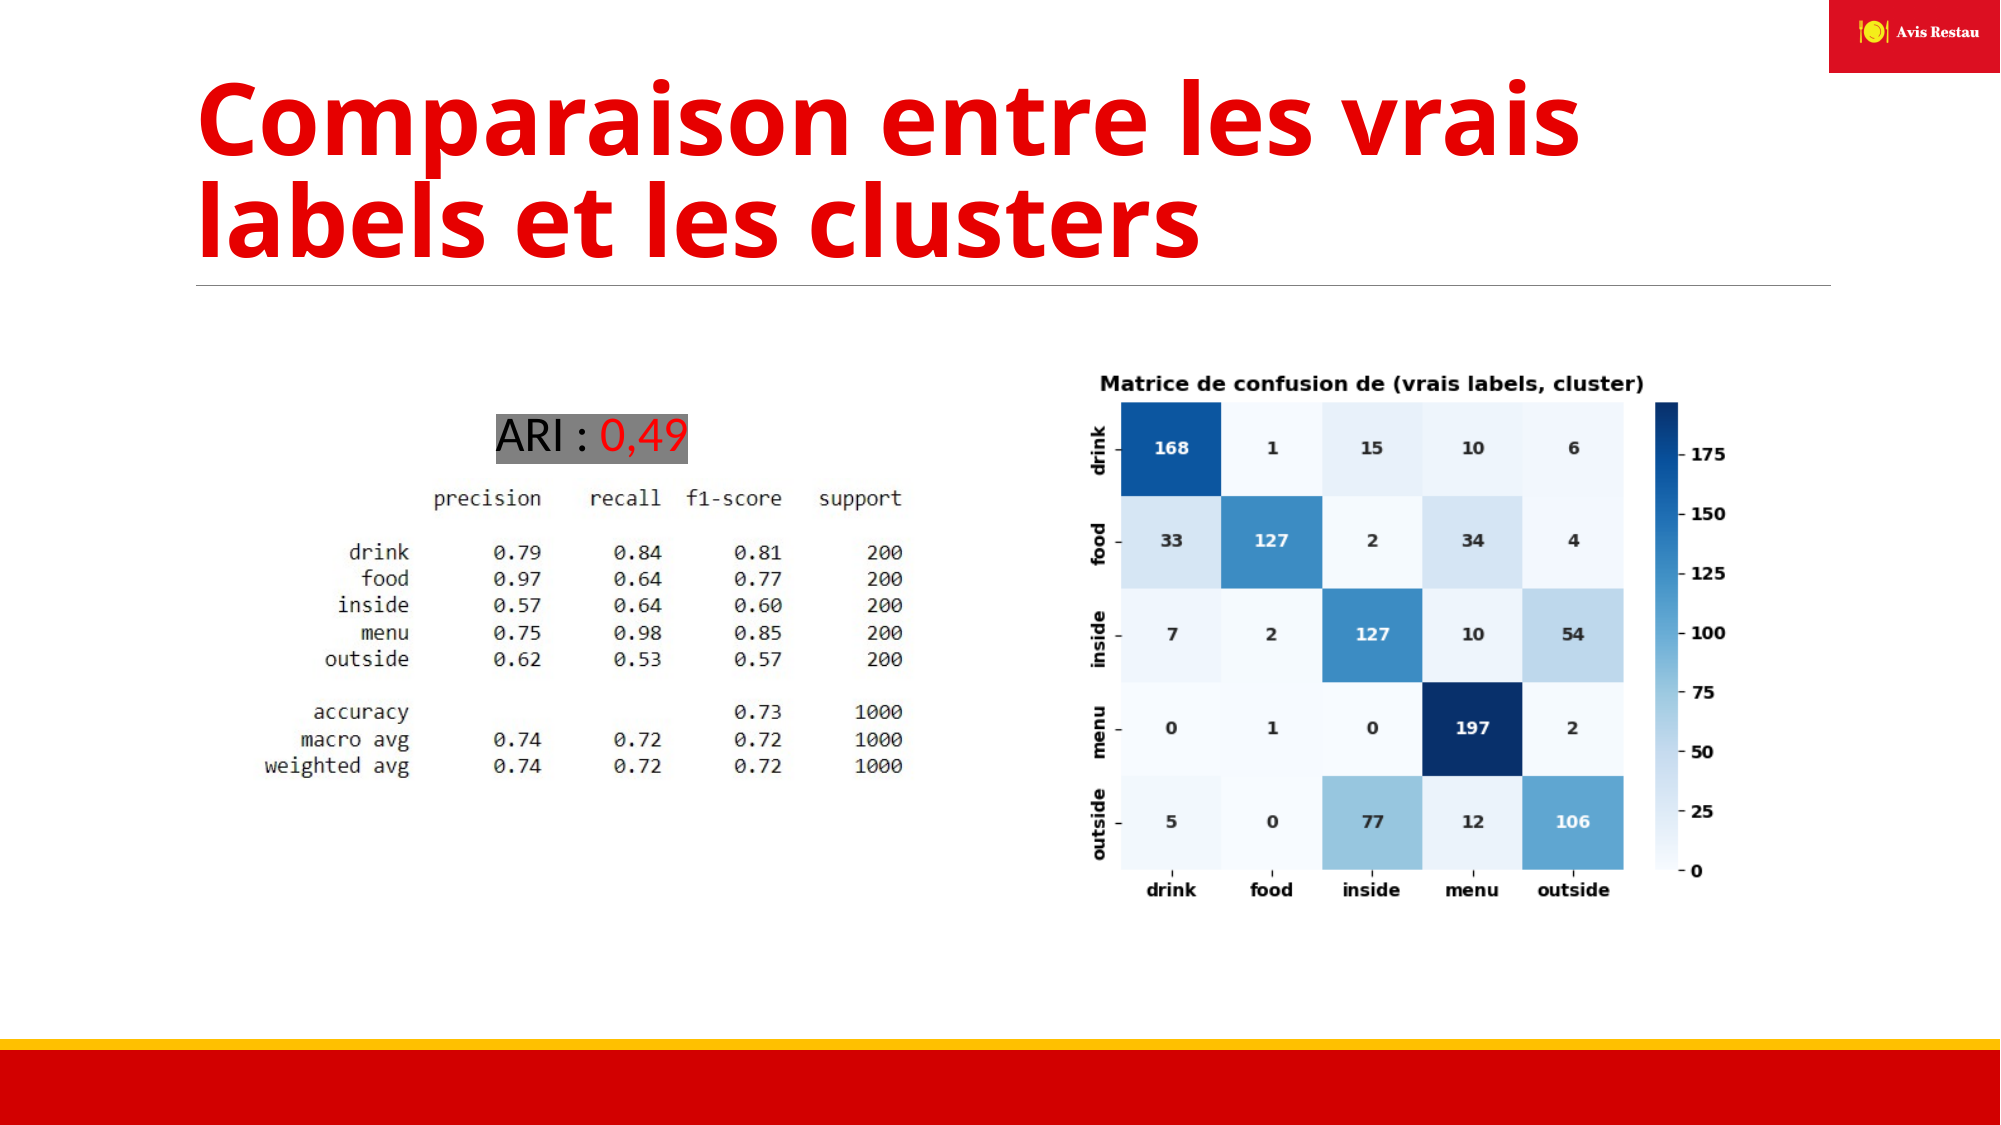

# Comparaison entre les vrais labels et les clusters
ARI : 0,49